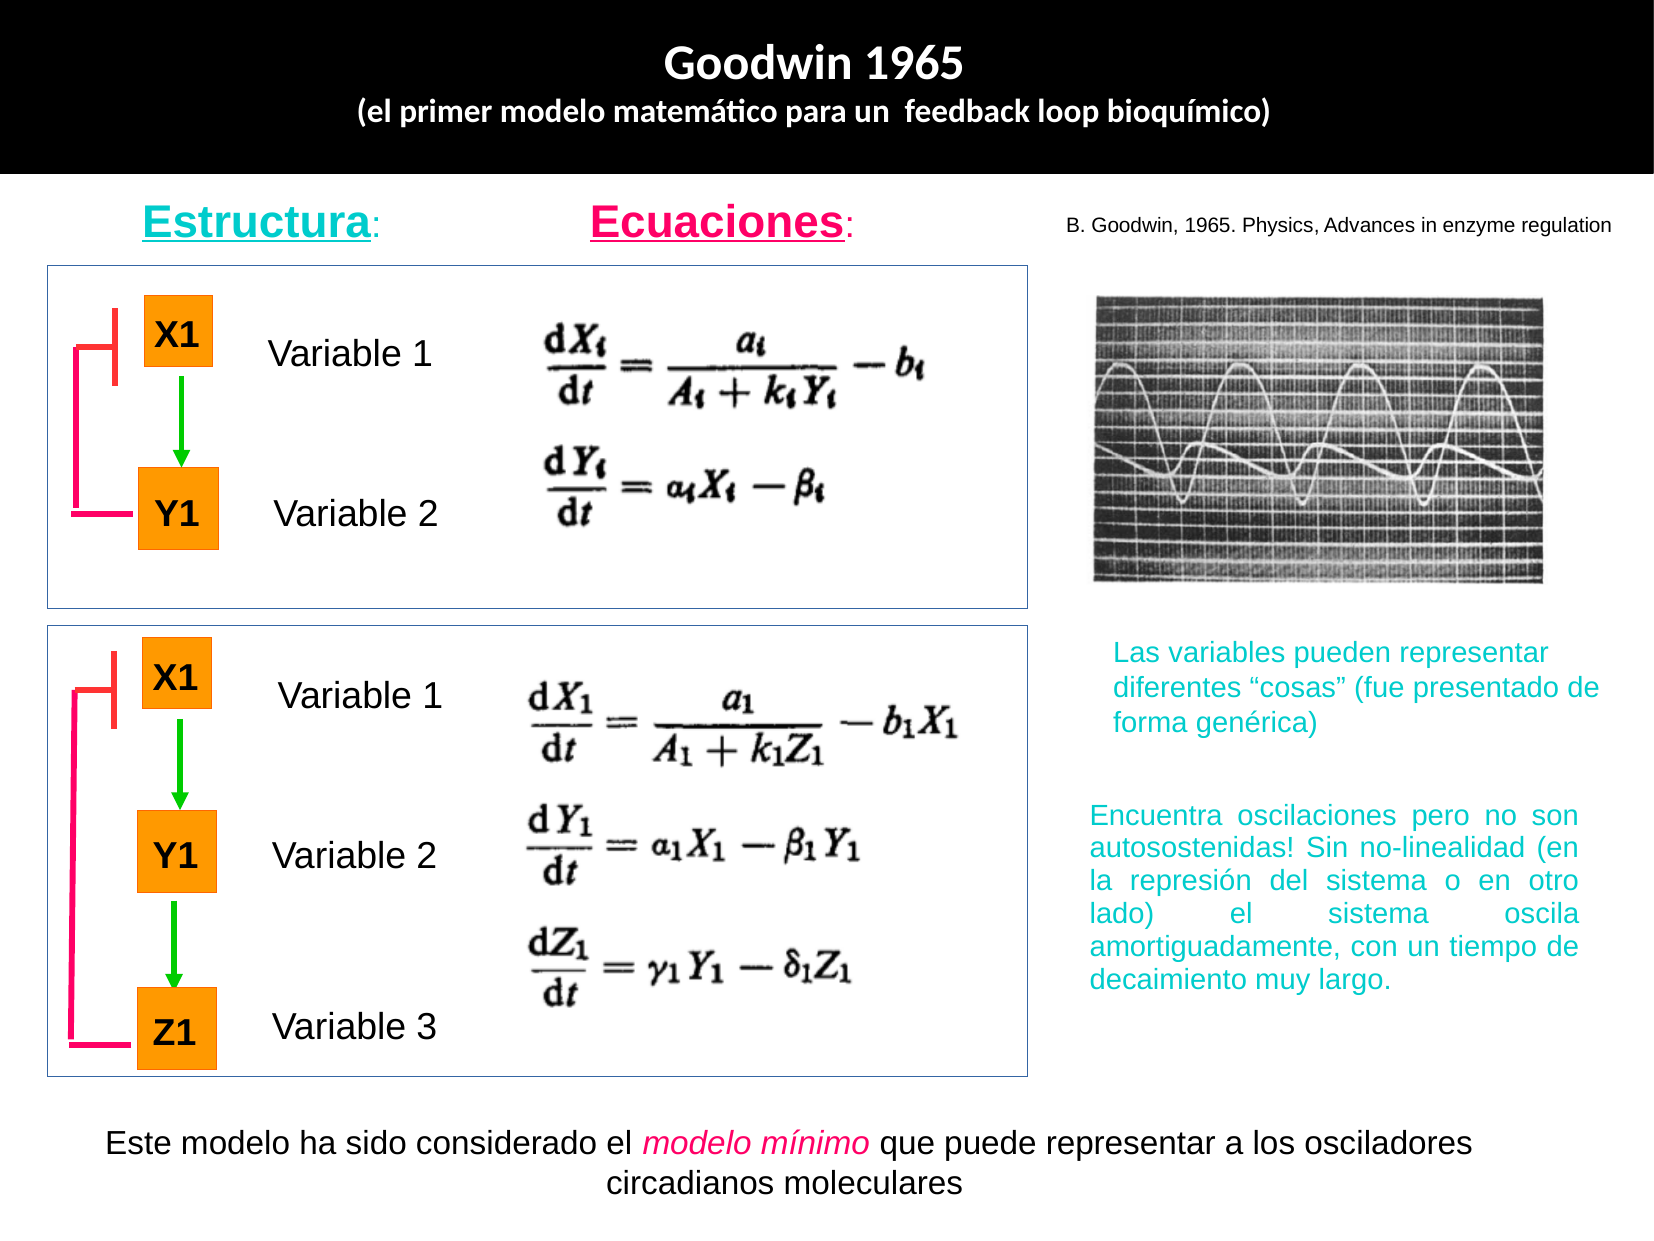

Goodwin 1965
(el primer modelo matemático para un feedback loop bioquímico)
Nuestro modelo
Estructura:
Ecuaciones:
X1
Variable 1
Y1
Variable 2
B. Goodwin, 1965. Physics, Advances in enzyme regulation
Las variables pueden representar diferentes “cosas” (fue presentado de forma genérica)
Encuentra oscilaciones pero no son autosostenidas! Sin no-linealidad (en la represión del sistema o en otro lado) el sistema oscila amortiguadamente, con un tiempo de decaimiento muy largo.
X1
Variable 1
Y1
Variable 2
Variable 3
Z1
 Este modelo ha sido considerado el modelo mínimo que puede representar a los osciladores circadianos moleculares